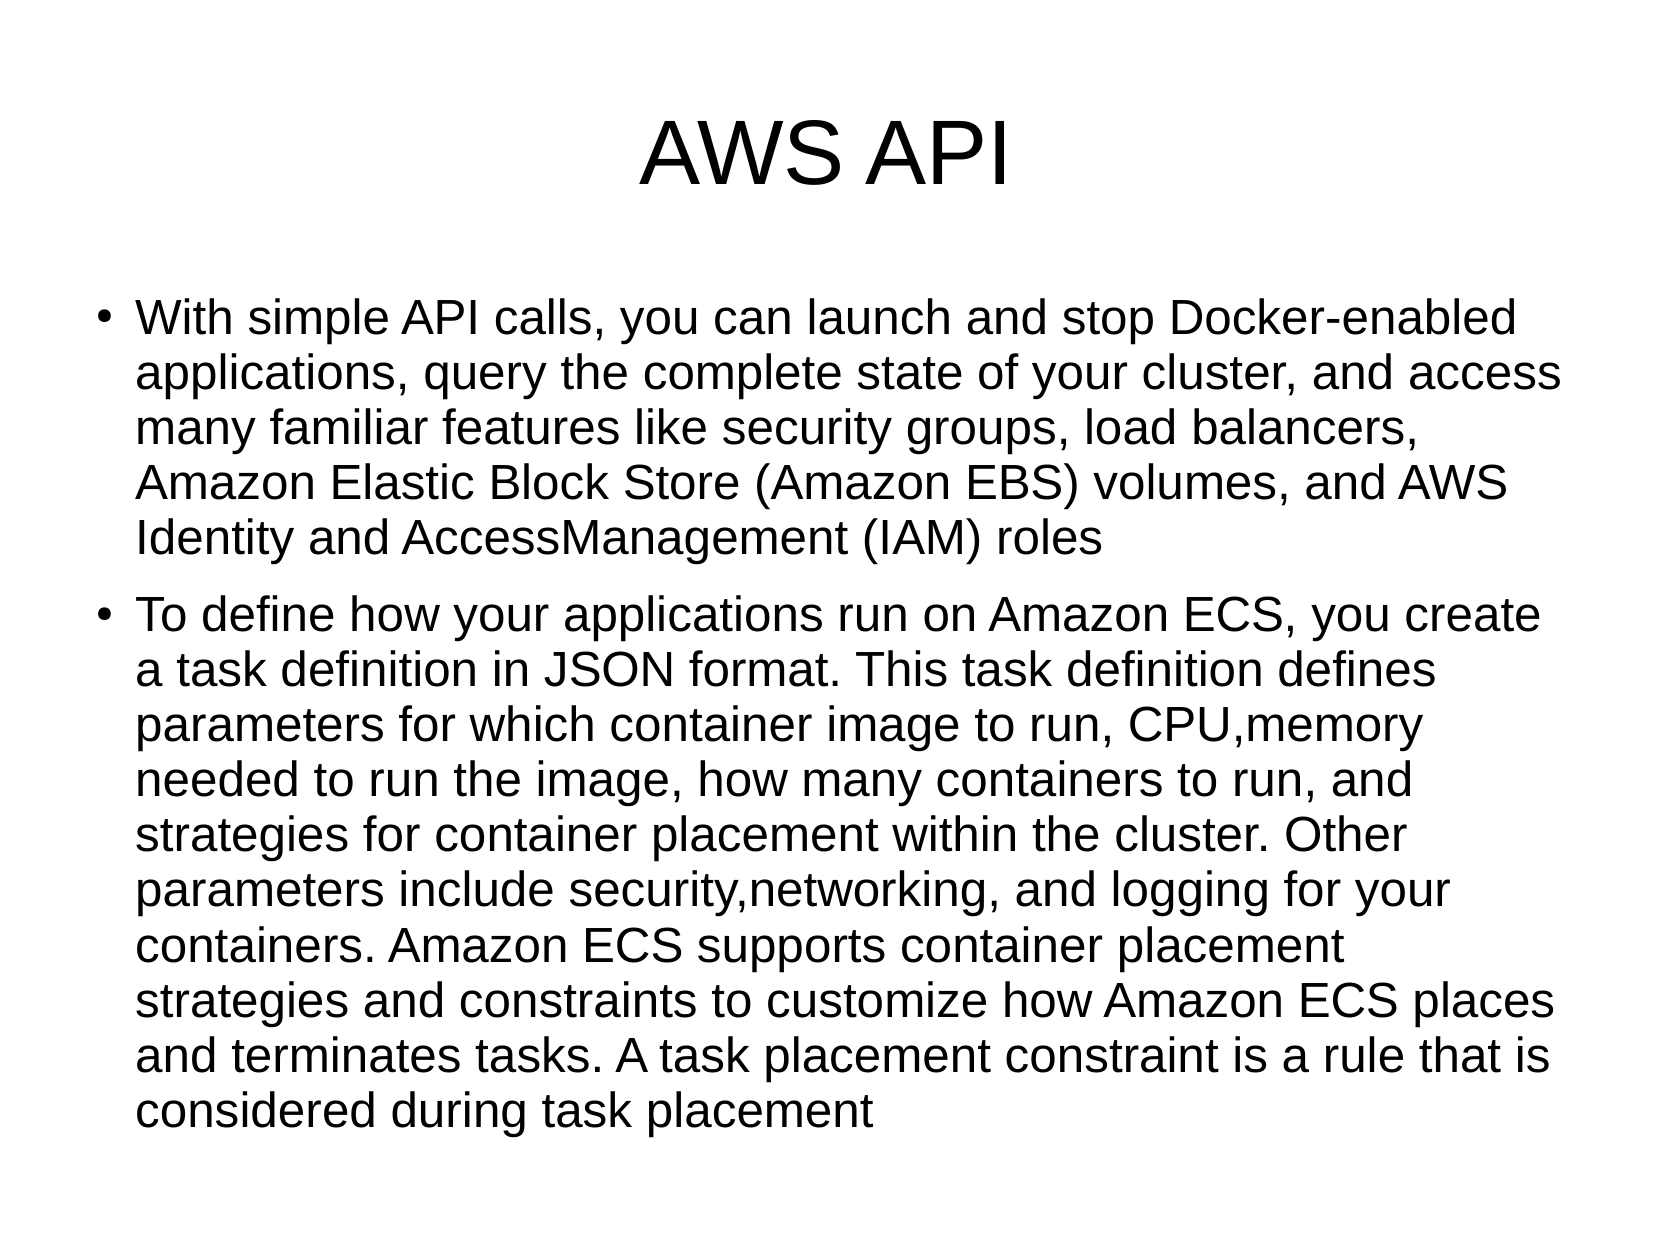

# AWS API
With simple API calls, you can launch and stop Docker-enabled applications, query the complete state of your cluster, and access many familiar features like security groups, load balancers, Amazon Elastic Block Store (Amazon EBS) volumes, and AWS Identity and AccessManagement (IAM) roles
To define how your applications run on Amazon ECS, you create a task definition in JSON format. This task definition defines parameters for which container image to run, CPU,memory needed to run the image, how many containers to run, and strategies for container placement within the cluster. Other parameters include security,networking, and logging for your containers. Amazon ECS supports container placement strategies and constraints to customize how Amazon ECS places and terminates tasks. A task placement constraint is a rule that is considered during task placement